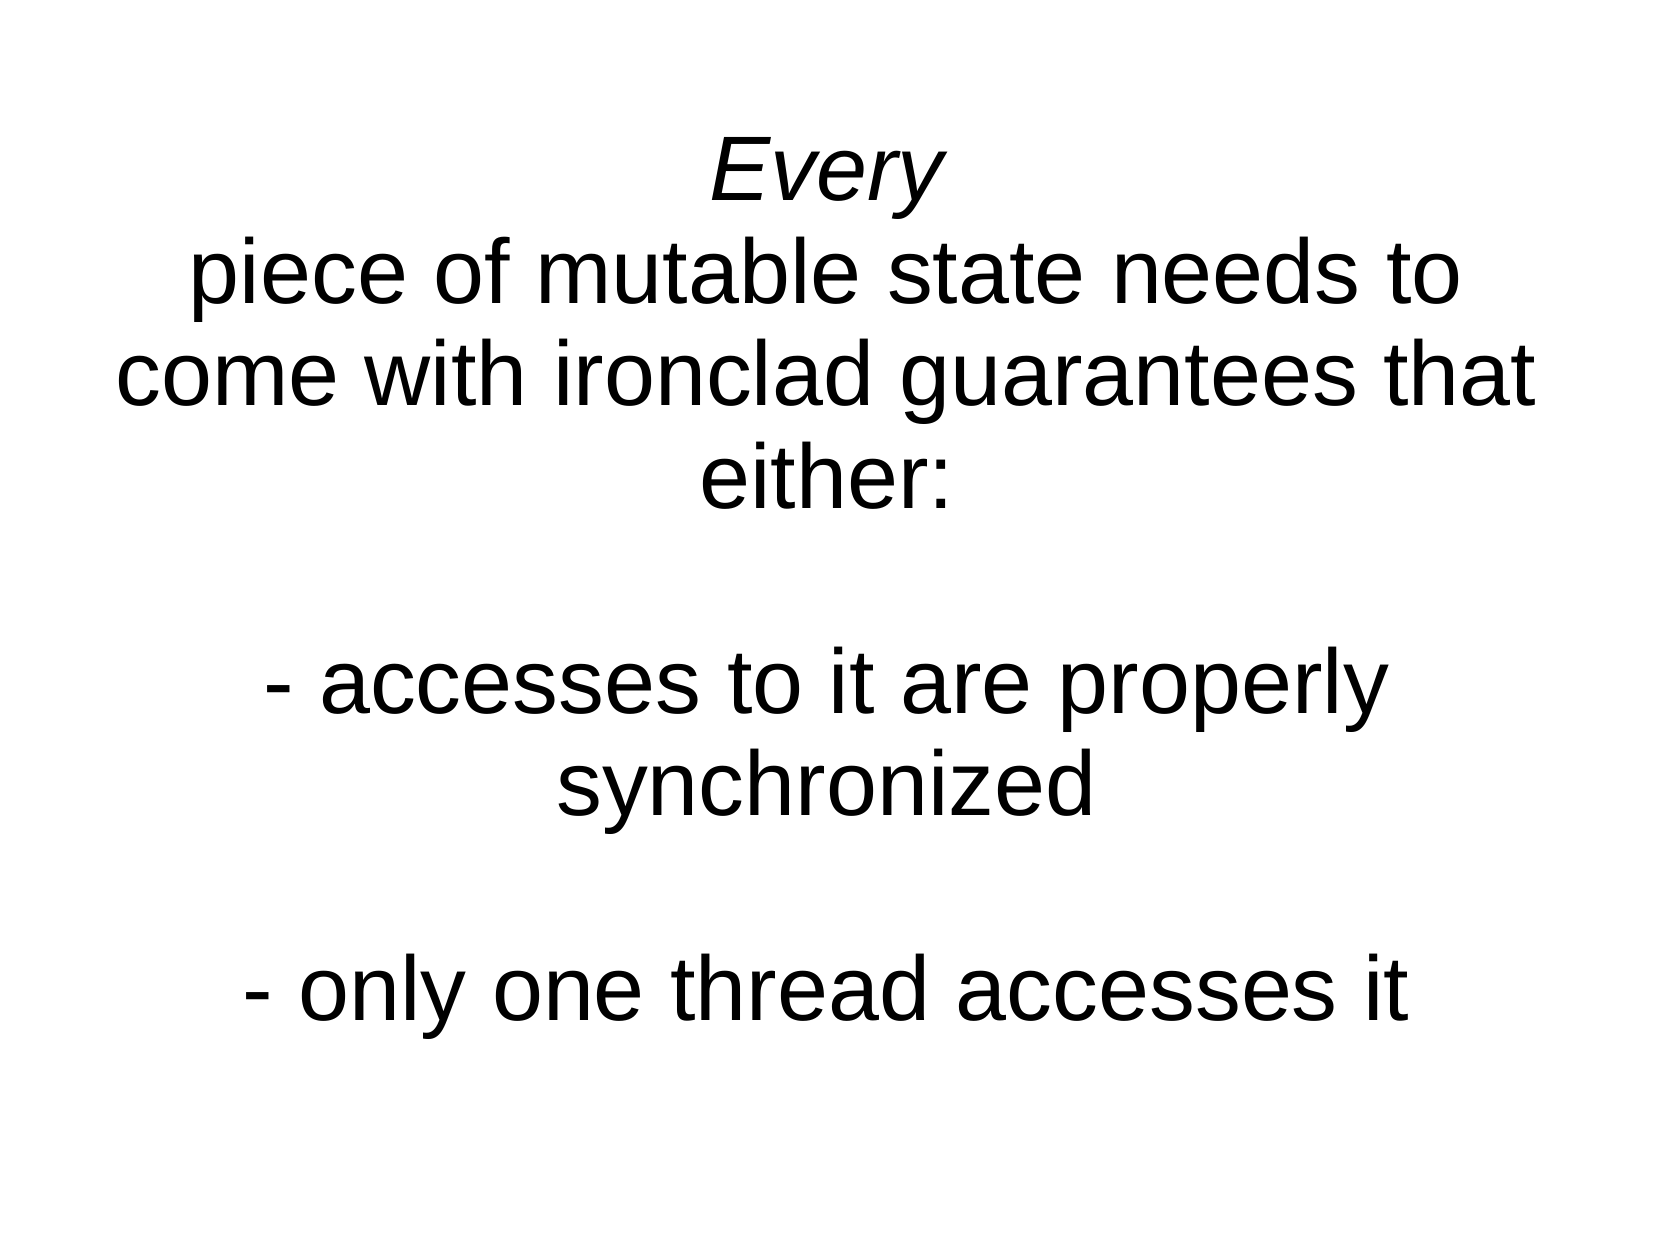

# Every
piece of mutable state needs to come with ironclad guarantees that either:
- accesses to it are properly synchronized
- only one thread accesses it